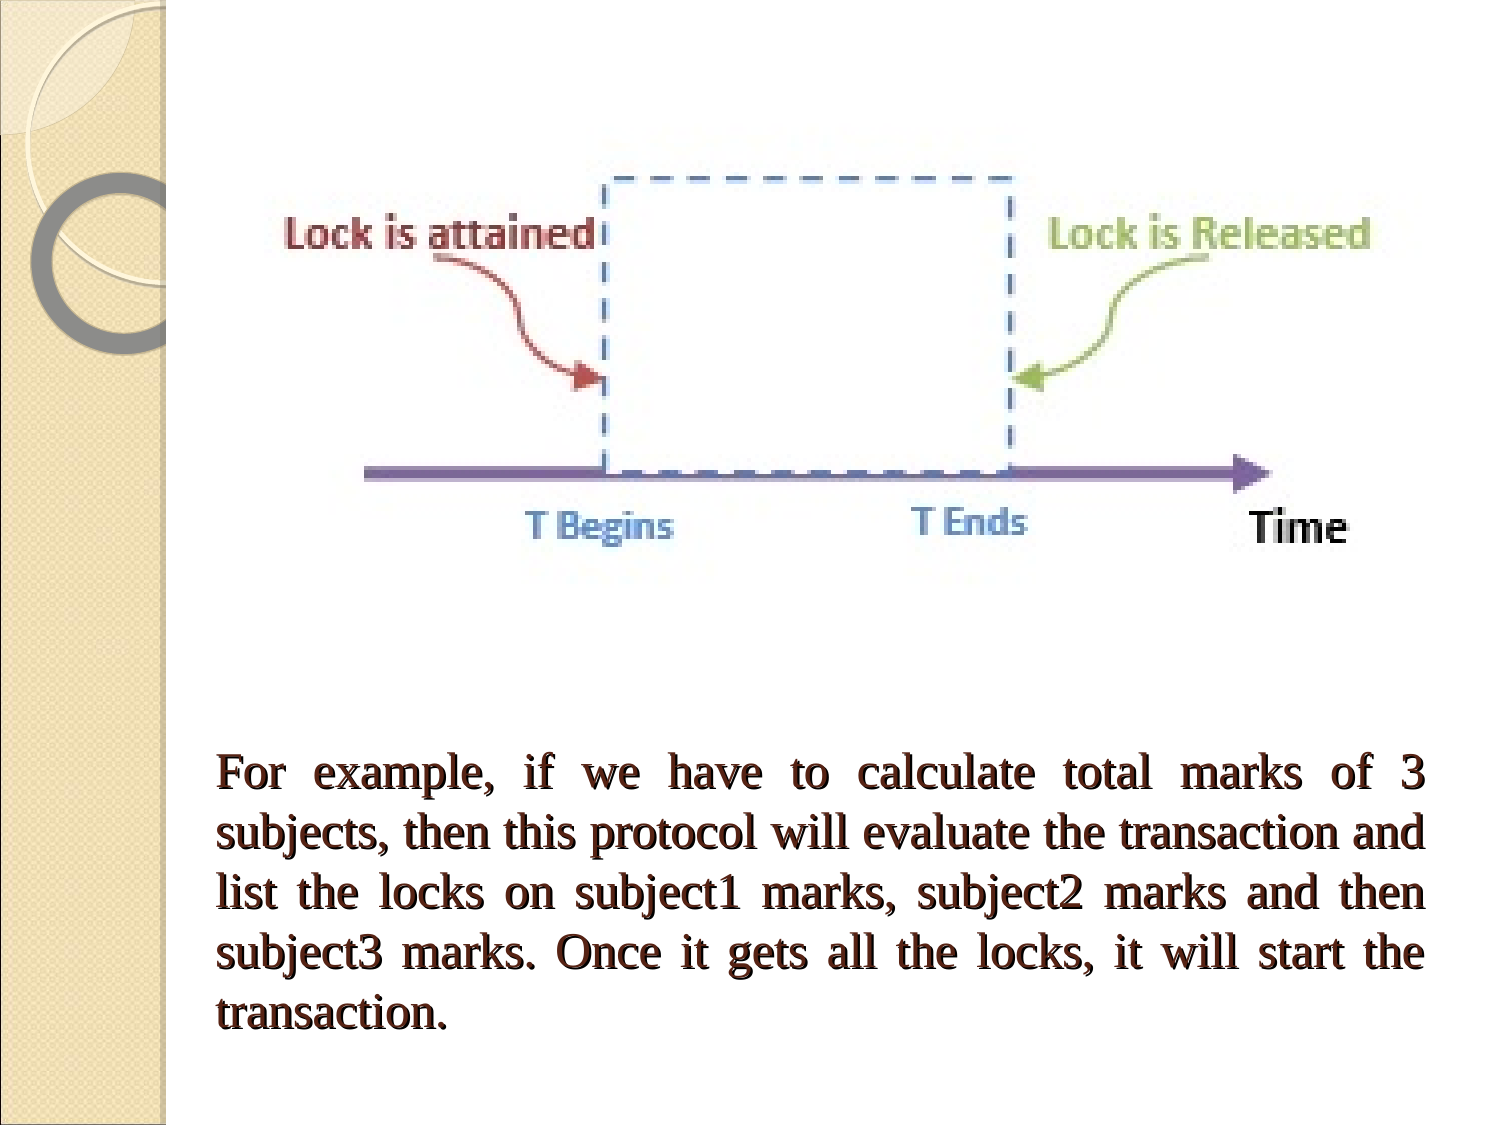

For example, if we have to calculate total marks of 3 subjects, then this protocol will evaluate the transaction and list the locks on subject1 marks, subject2 marks and then subject3 marks. Once it gets all the locks, it will start the transaction.